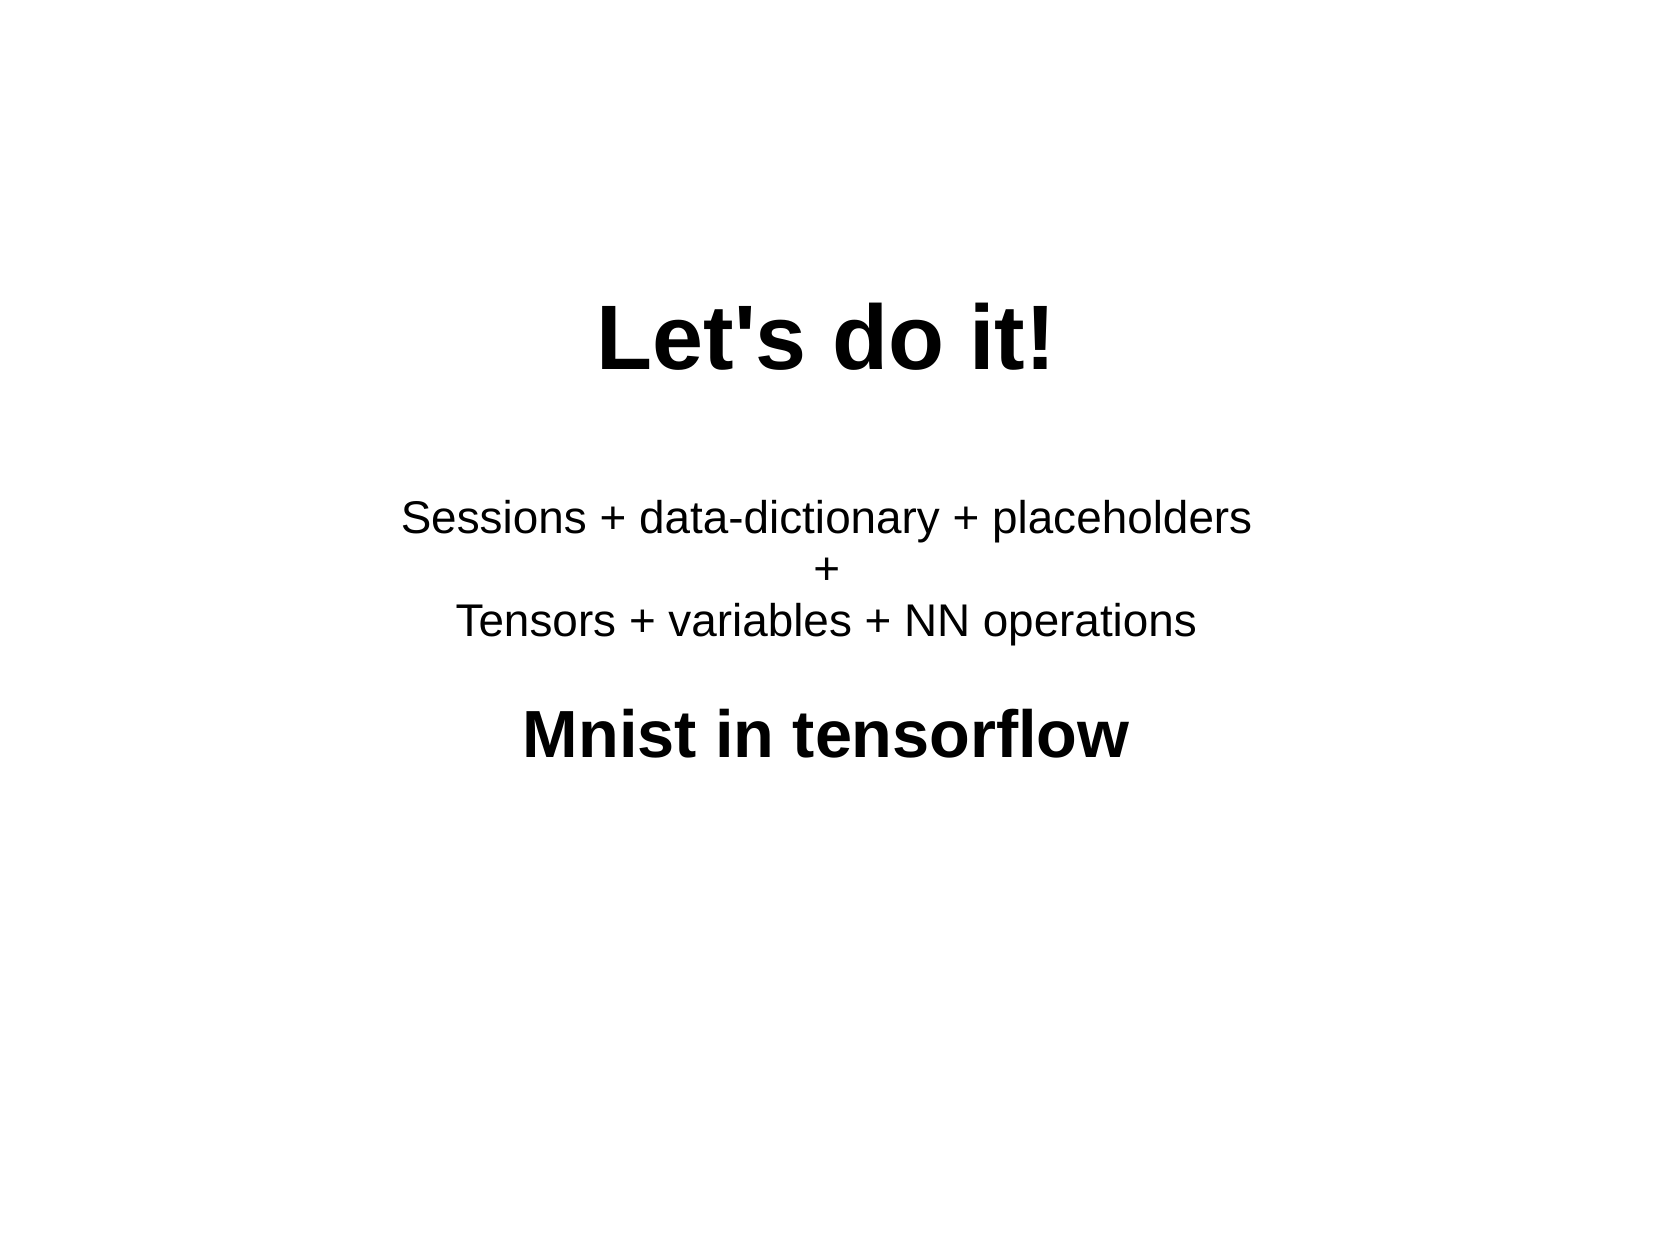

# Let's do it!
Sessions + data-dictionary + placeholders
+
Tensors + variables + NN operations
Mnist in tensorflow